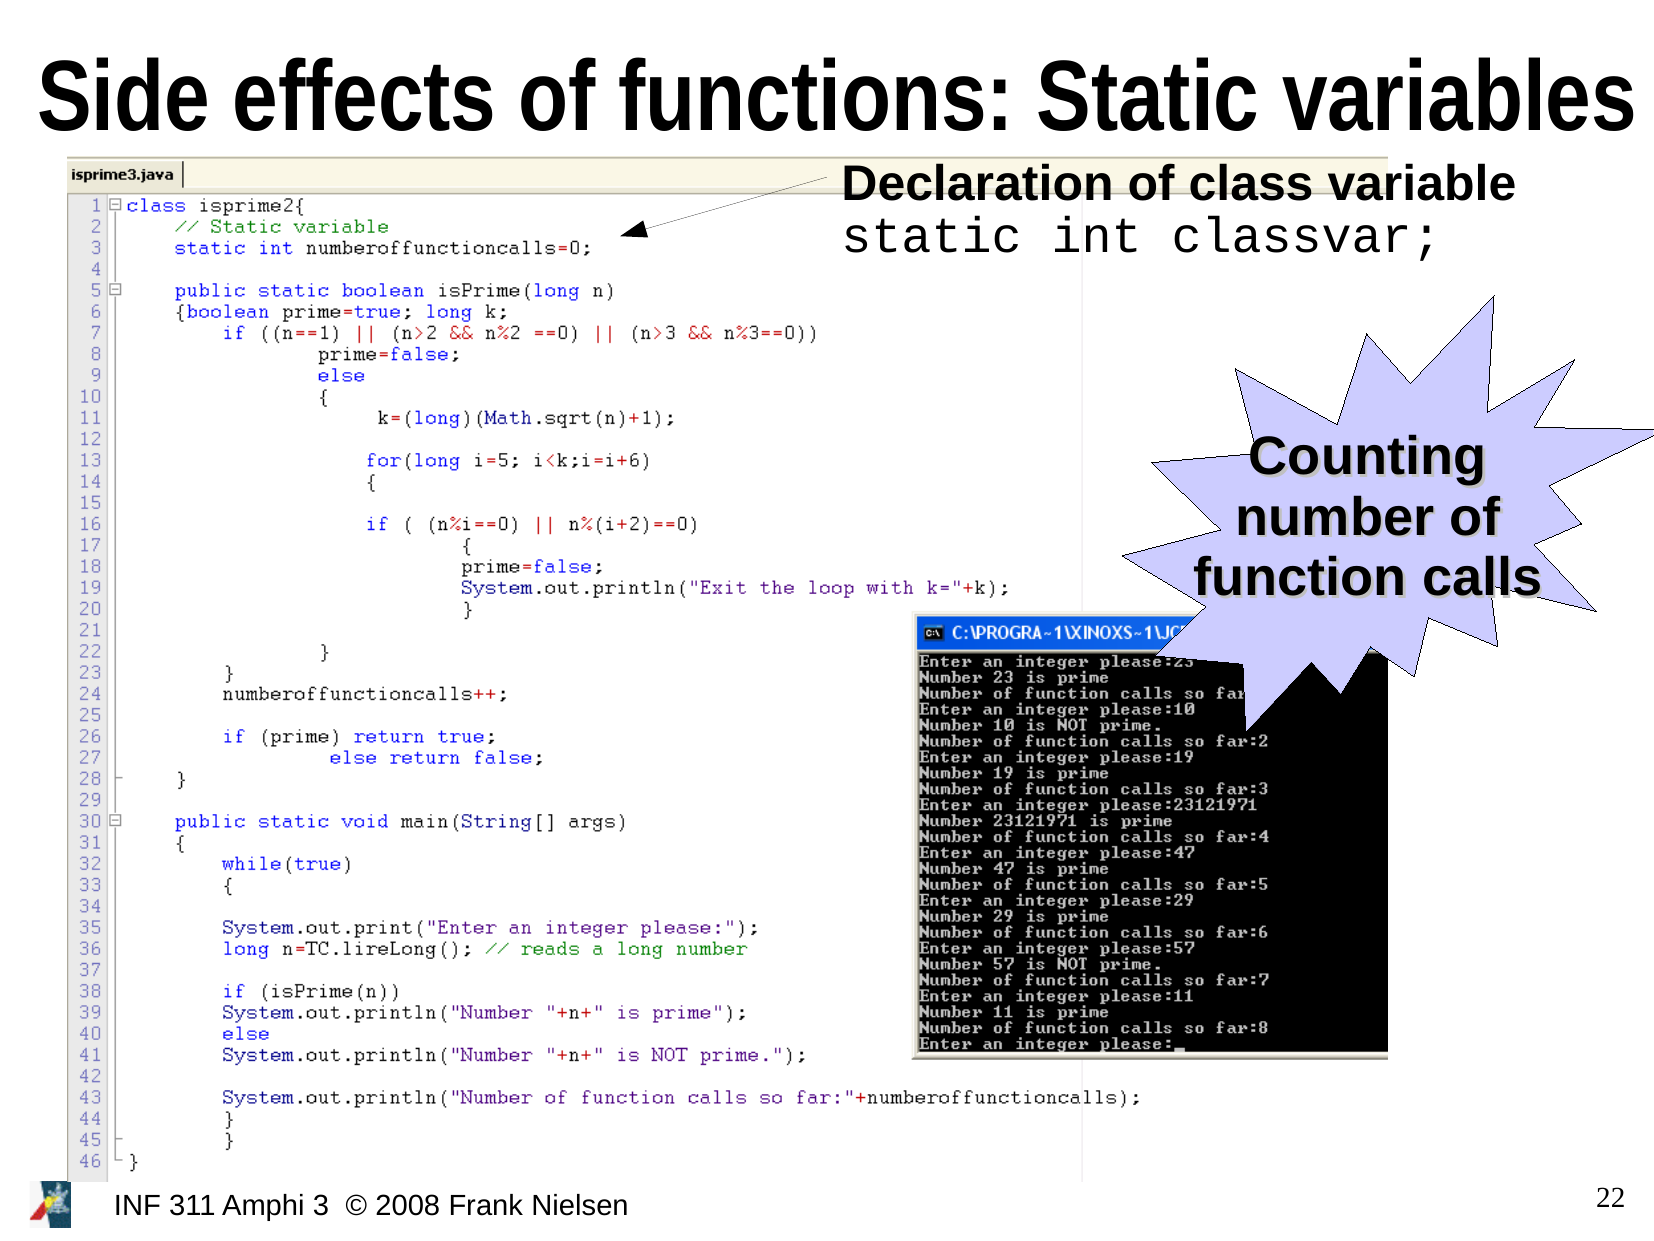

Side effects of functions: Static variables
Declaration of class variable
static int classvar;
Counting
 number of
function calls